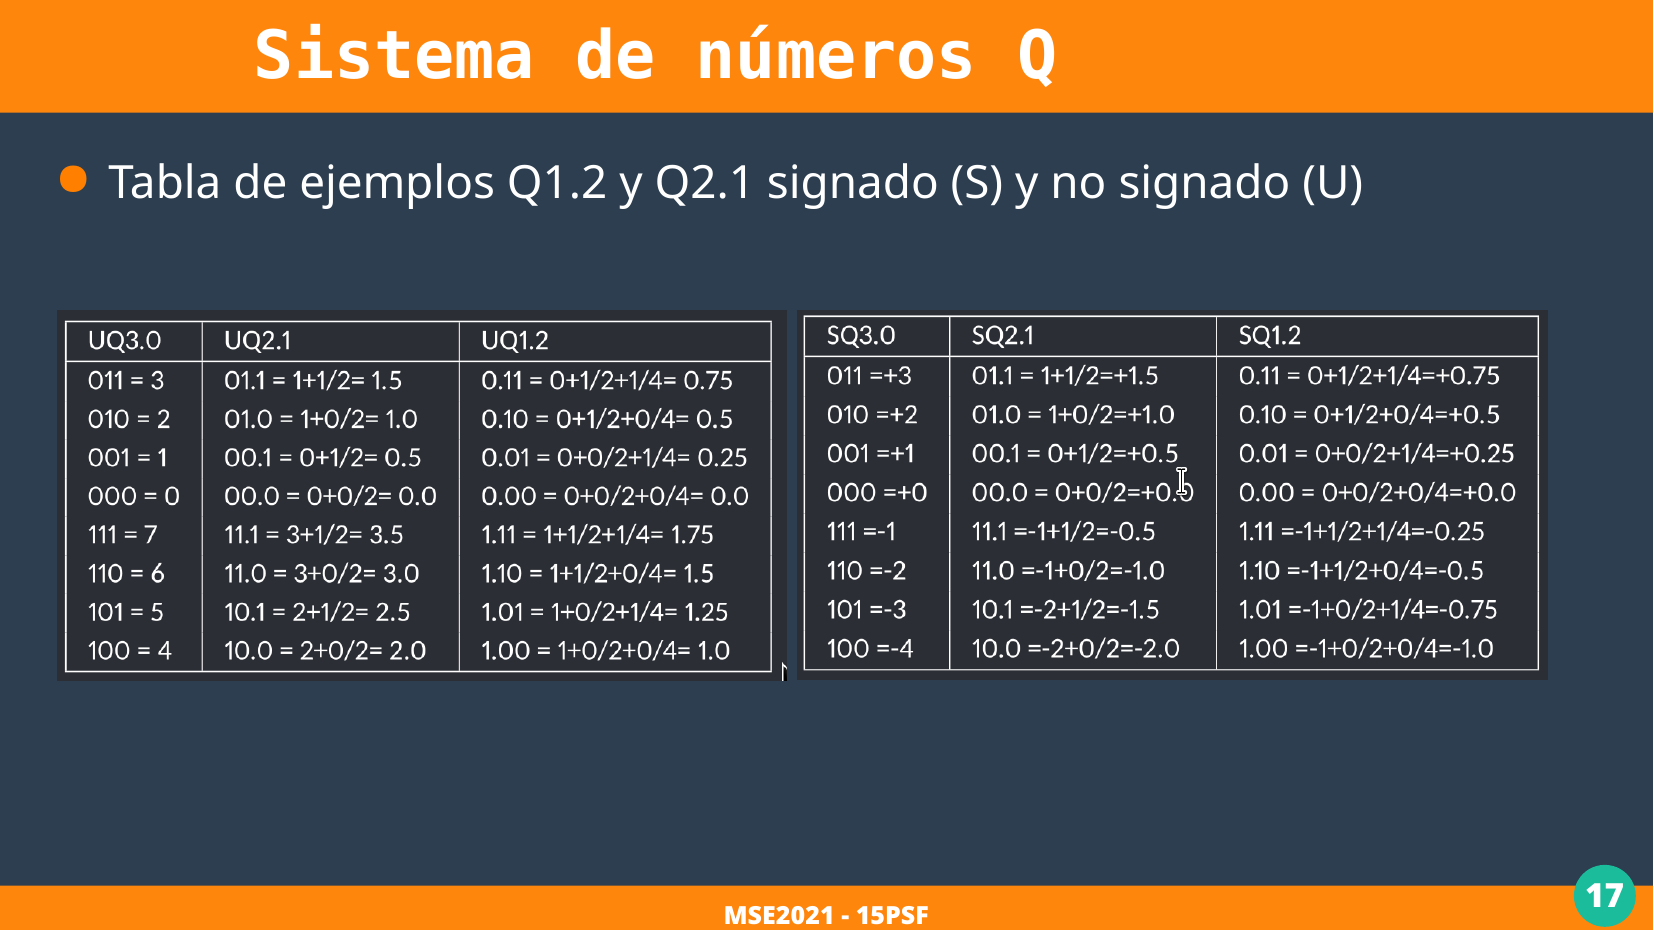

# Sistema de números Q
Tabla de ejemplos Q1.2 y Q2.1 signado (S) y no signado (U)
MSE2021 - 15PSF